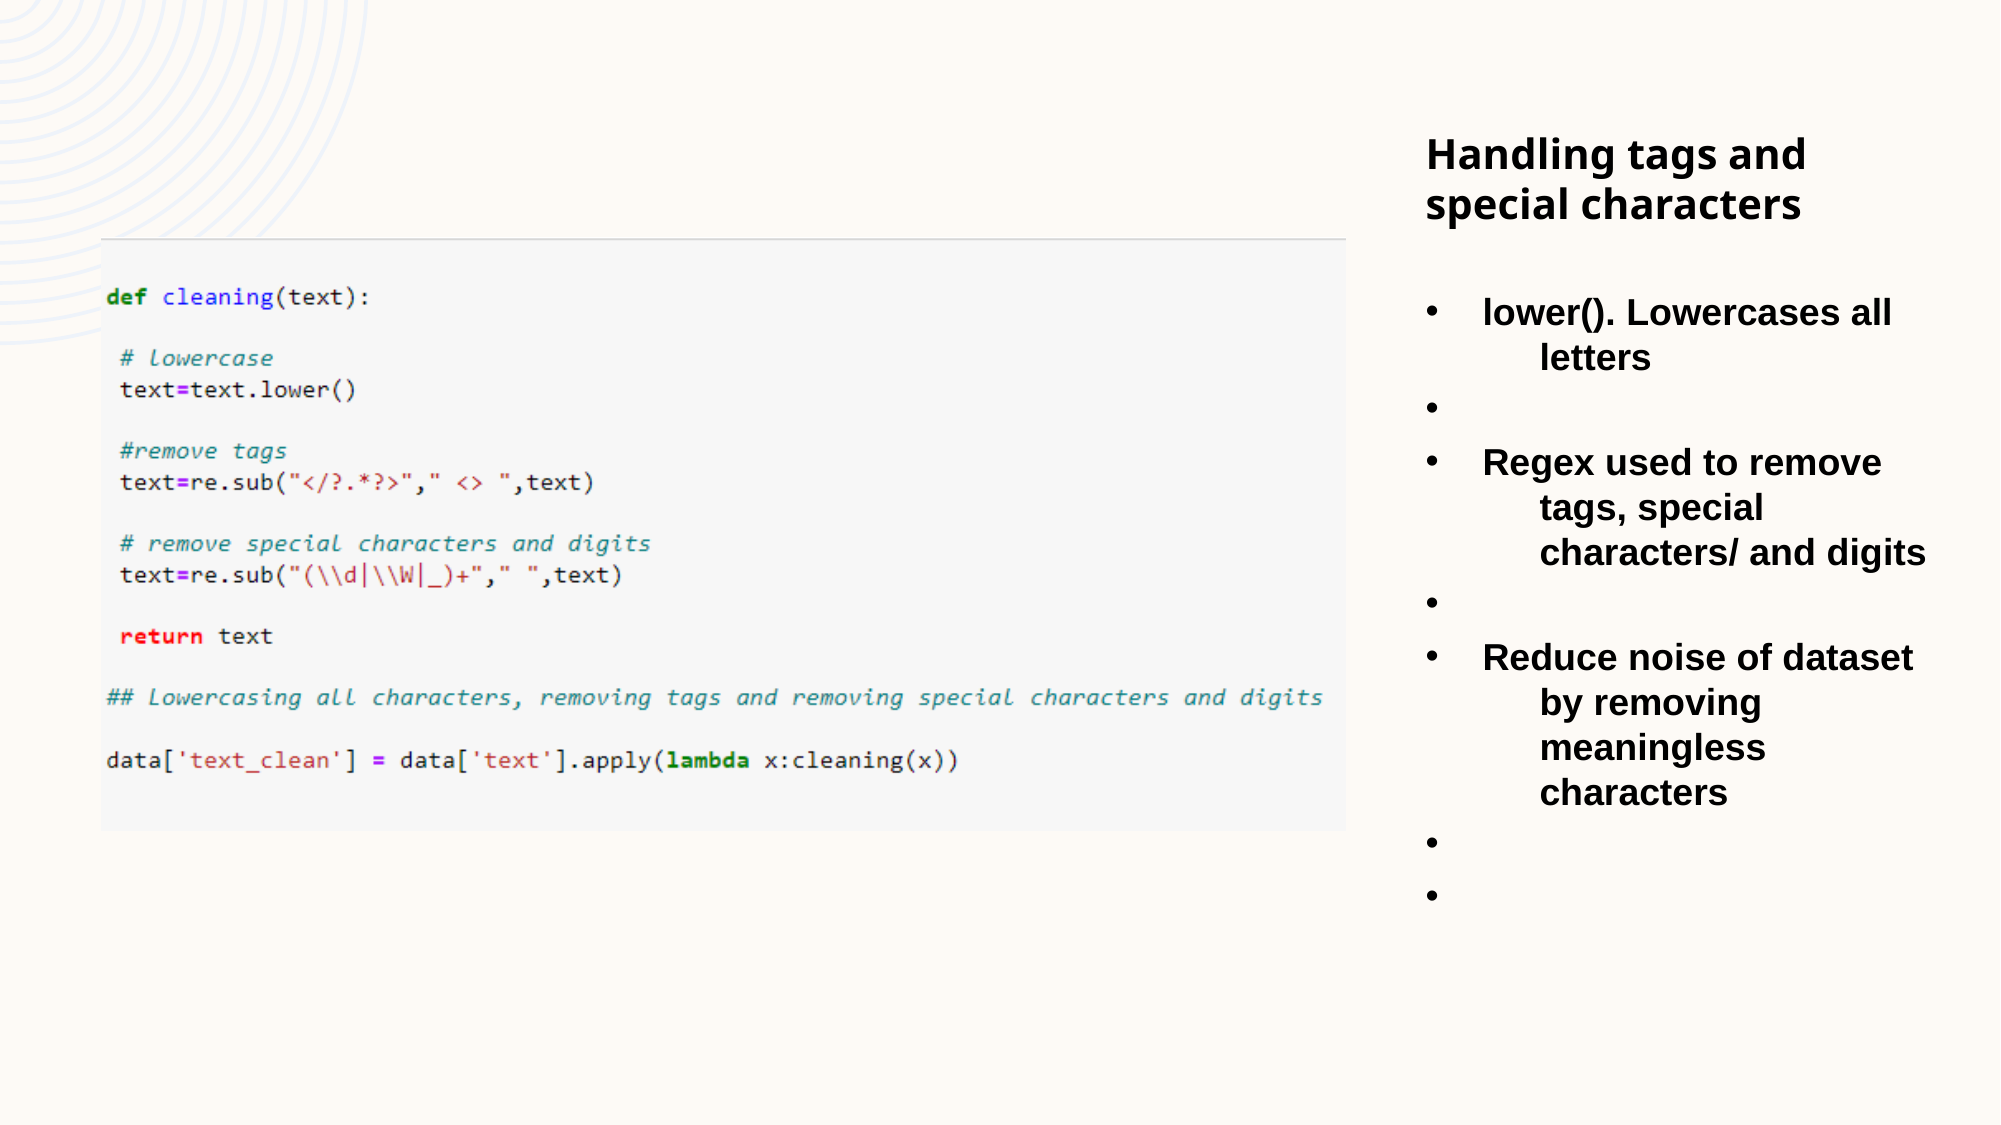

# Handling tags and special characters
lower(). Lowercases all letters
Regex used to remove tags, special characters/ and digits
Reduce noise of dataset by removing meaningless characters